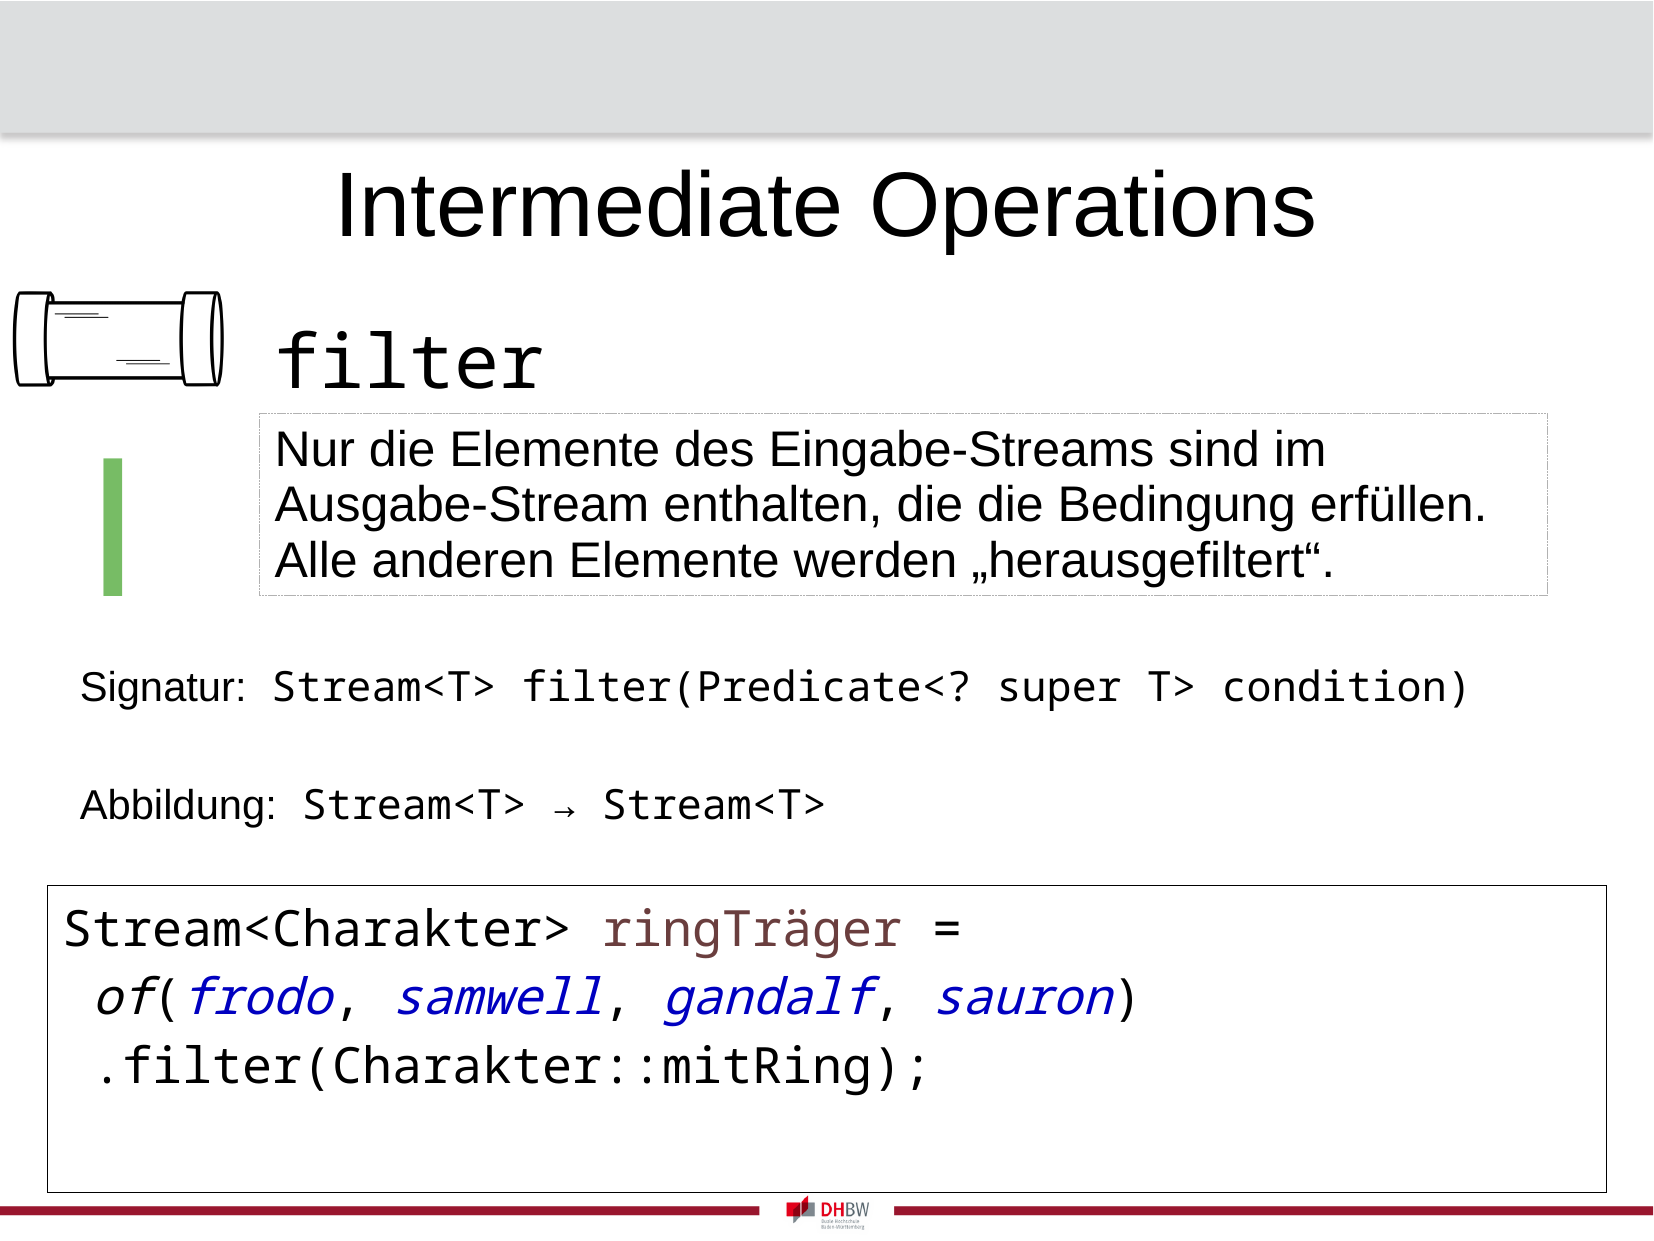

# Intermediate Operations
filter
I
Nur die Elemente des Eingabe-Streams sind im Ausgabe-Stream enthalten, die die Bedingung erfüllen.
Alle anderen Elemente werden „herausgefiltert“.
Signatur: Stream<T> filter(Predicate<? super T> condition)
Abbildung: Stream<T> → Stream<T>
Stream<Charakter> ringTräger =
 Stream.of(frodo, samwell, gandalf, sauron)
 .filter((Charakter figur) -> figur.mitRing());
Stream<Charakter> ringTräger =
 Stream.of(frodo, samwell, gandalf, sauron)
 .filter(charakter -> charakter.mitRing());
Stream<Charakter> ringTräger =
 Stream.of(frodo, samwell, gandalf, sauron)
 .filter(c -> c.mitRing());
Stream<Charakter> ringTräger =
 Stream.of(frodo, samwell, gandalf, sauron)
 .filter(Charakter::mitRing);
Stream<Charakter> ringTräger =
 of(frodo, samwell, gandalf, sauron)
 .filter(Charakter::mitRing);